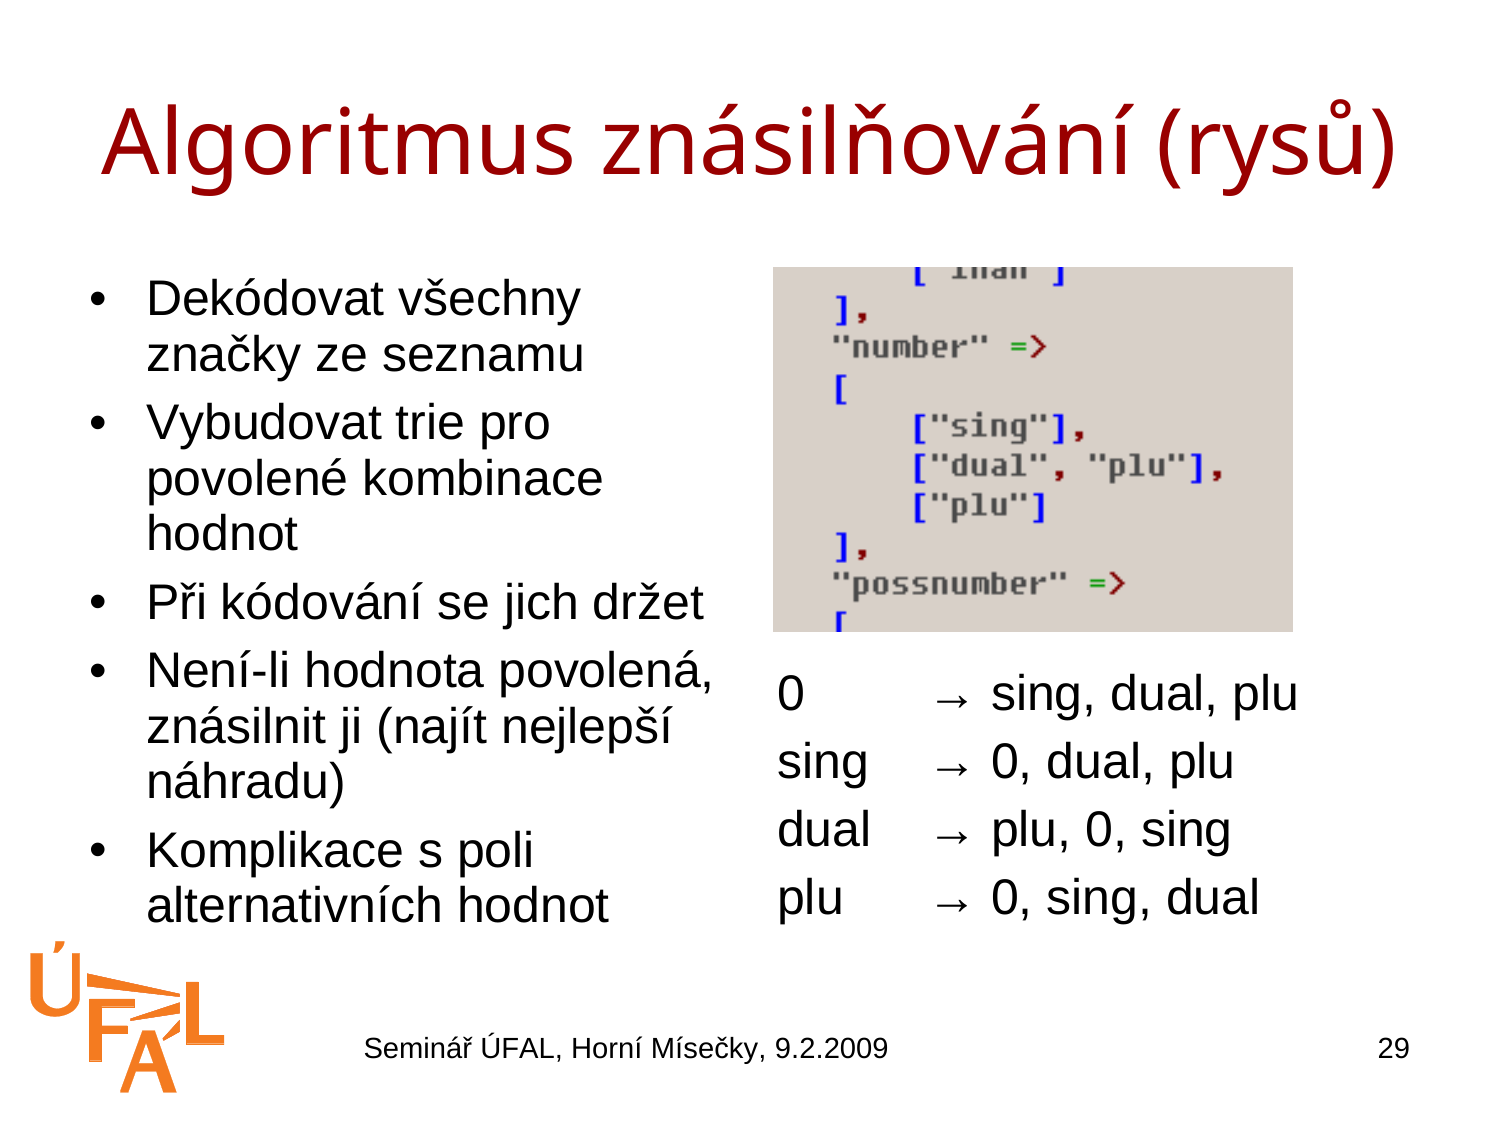

# Algoritmus znásilňování (rysů)
Dekódovat všechny značky ze seznamu
Vybudovat trie pro povolené kombinace hodnot
Při kódování se jich držet
Není-li hodnota povolená, znásilnit ji (najít nejlepší náhradu)
Komplikace s poli alternativních hodnot
0		→ sing, dual, plu
sing	→ 0, dual, plu
dual	→ plu, 0, sing
plu	→ 0, sing, dual
Seminář ÚFAL, Horní Mísečky, 9.2.2009
29